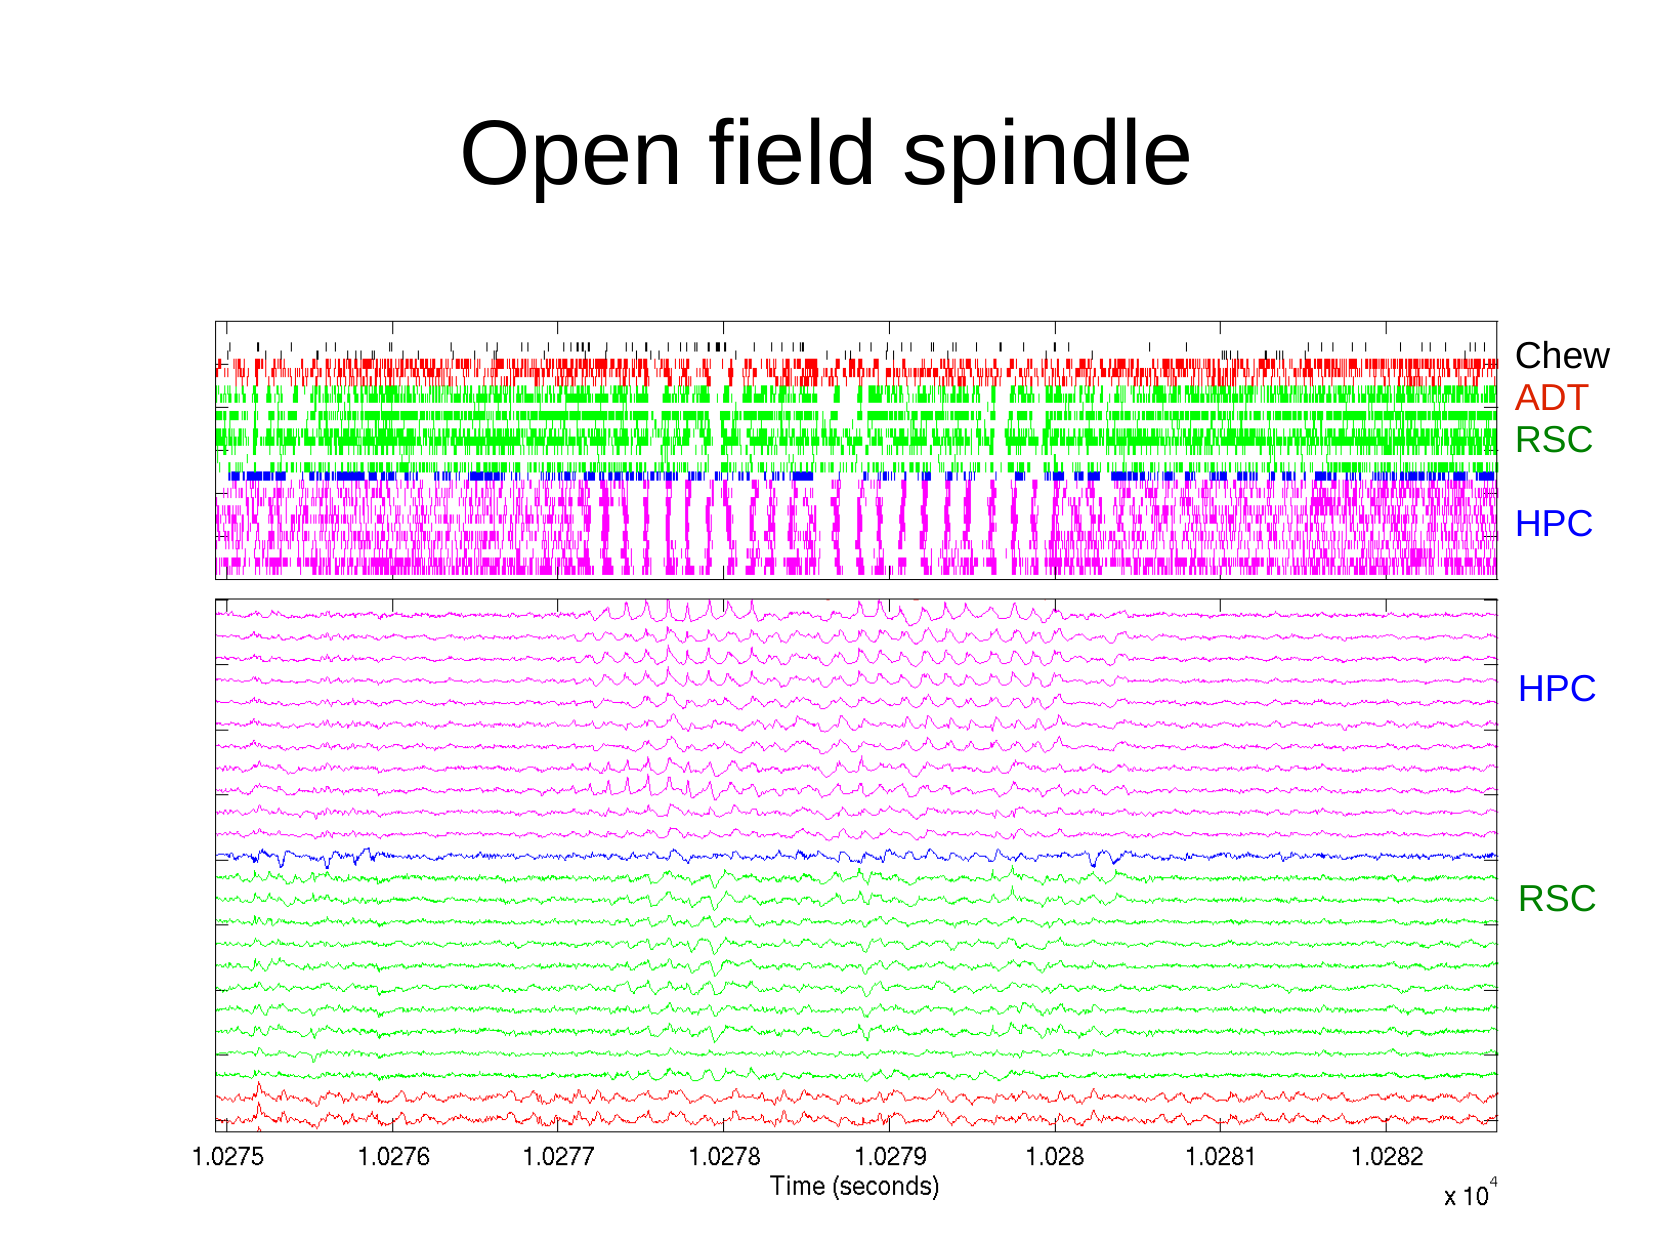

# Open field spindle
Chew
ADT
RSC
HPC
HPC
RSC